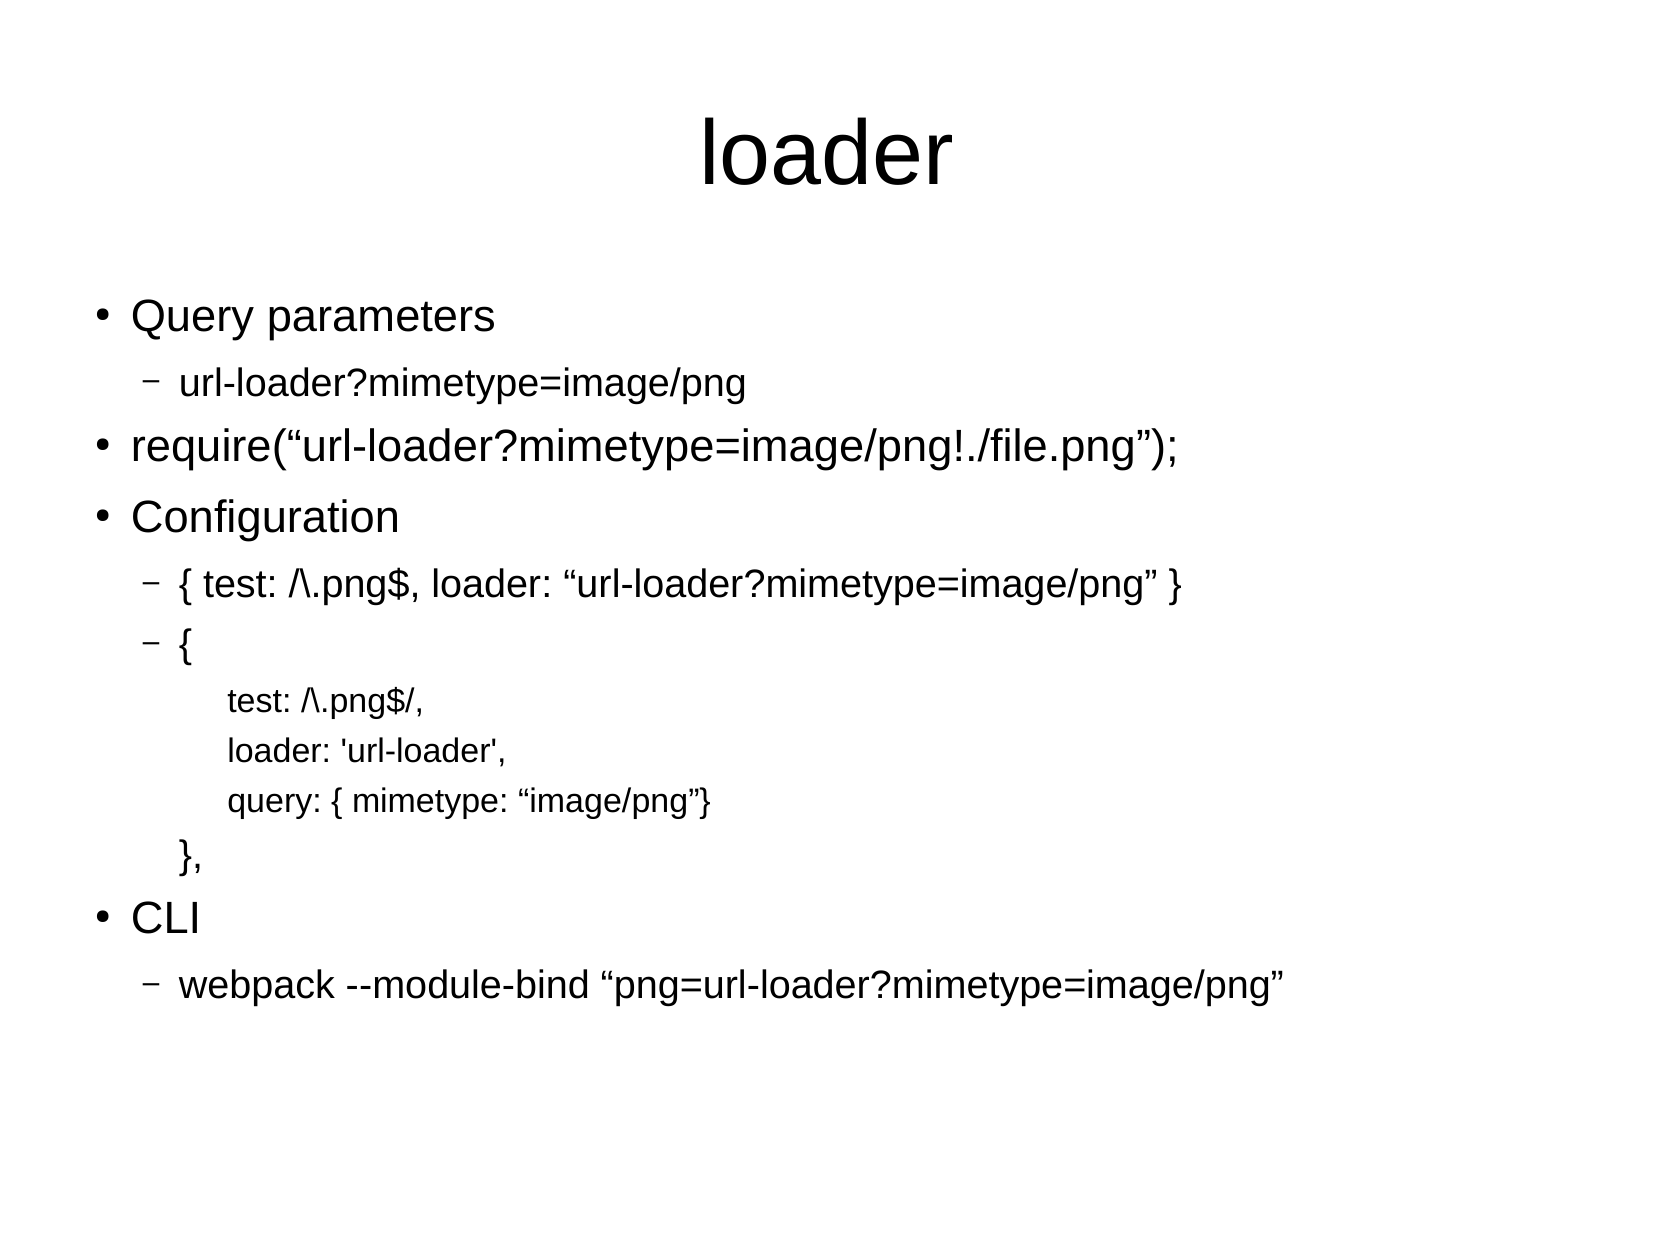

# loader
Query parameters
url-loader?mimetype=image/png
require(“url-loader?mimetype=image/png!./file.png”);
Configuration
{ test: /\.png$, loader: “url-loader?mimetype=image/png” }
{
test: /\.png$/,
loader: 'url-loader',
query: { mimetype: “image/png”}
},
CLI
webpack --module-bind “png=url-loader?mimetype=image/png”